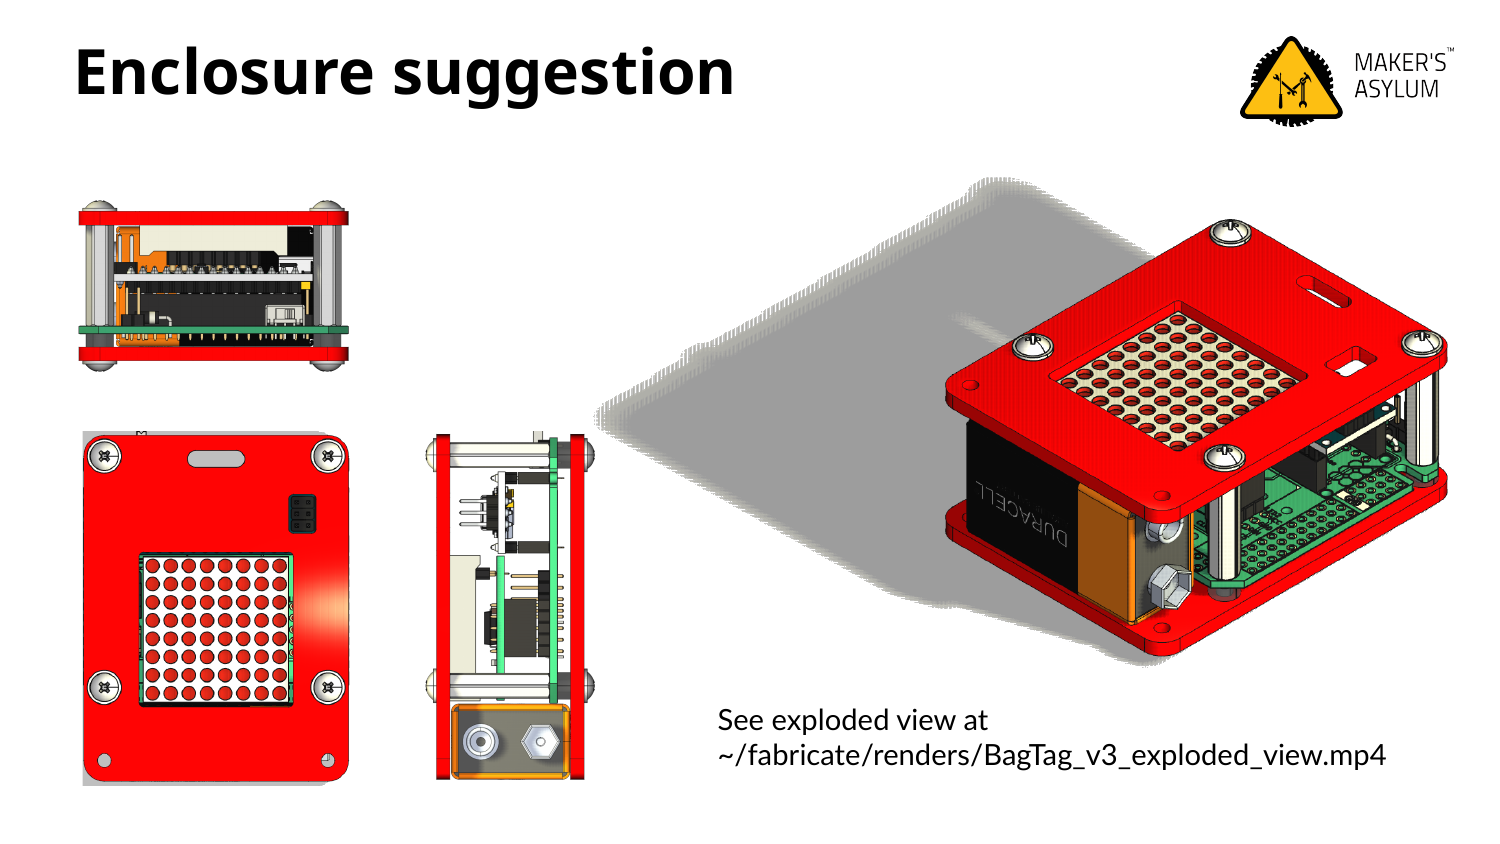

Enclosure suggestion
See exploded view at
~/fabricate/renders/BagTag_v3_exploded_view.mp4